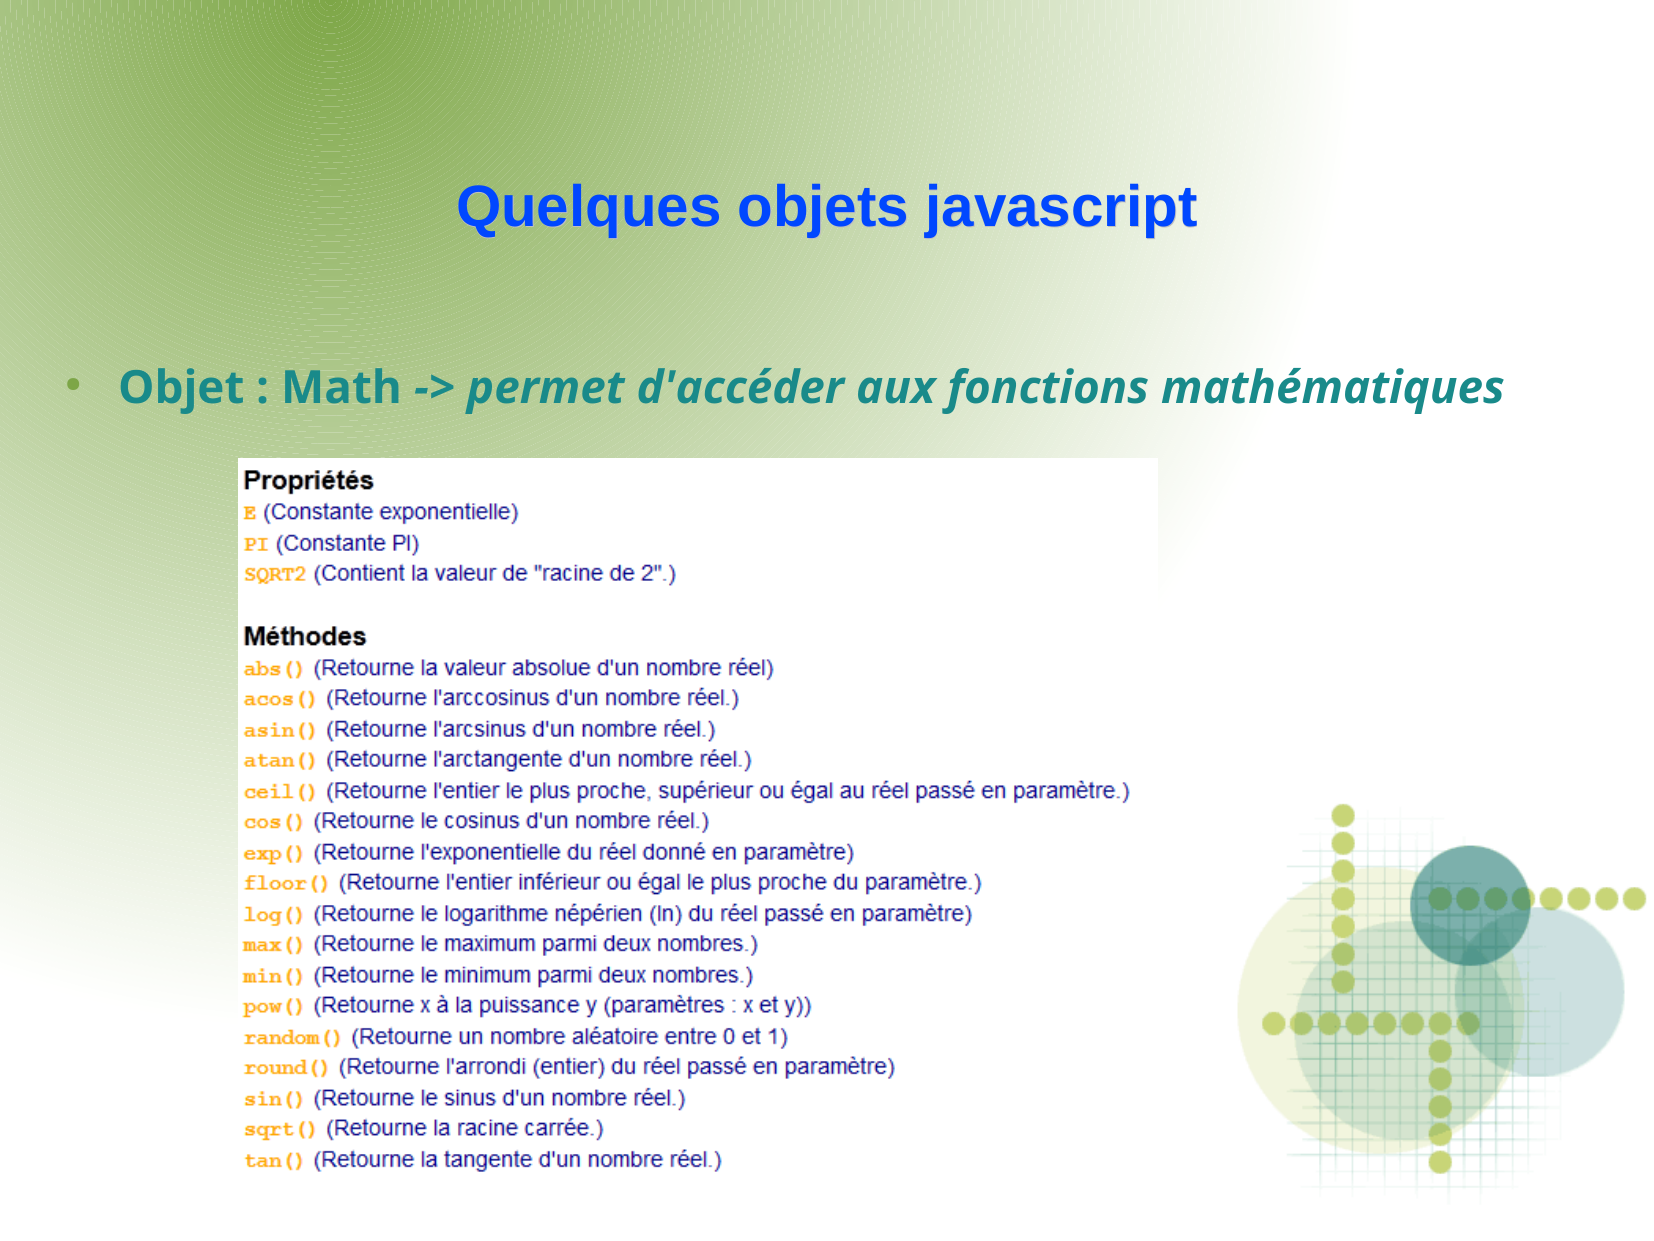

# Quelques objets javascript
Objet : Math -> permet d'accéder aux fonctions mathématiques